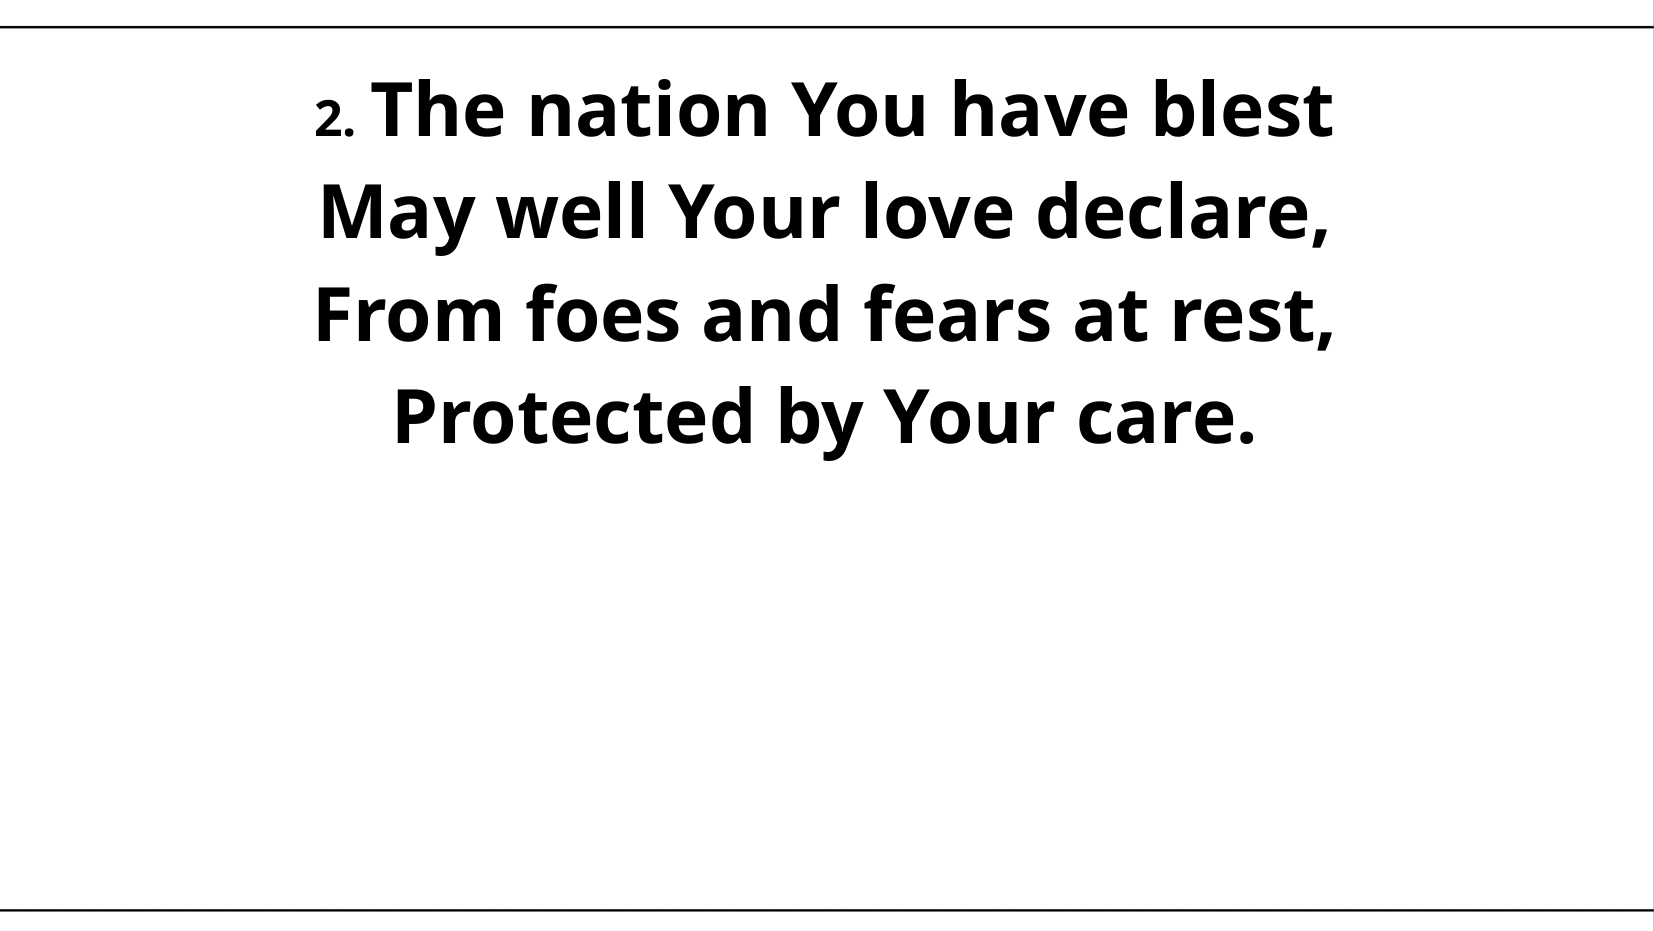

2. The nation You have blest
May well Your love declare,
From foes and fears at rest,
Protected by Your care.